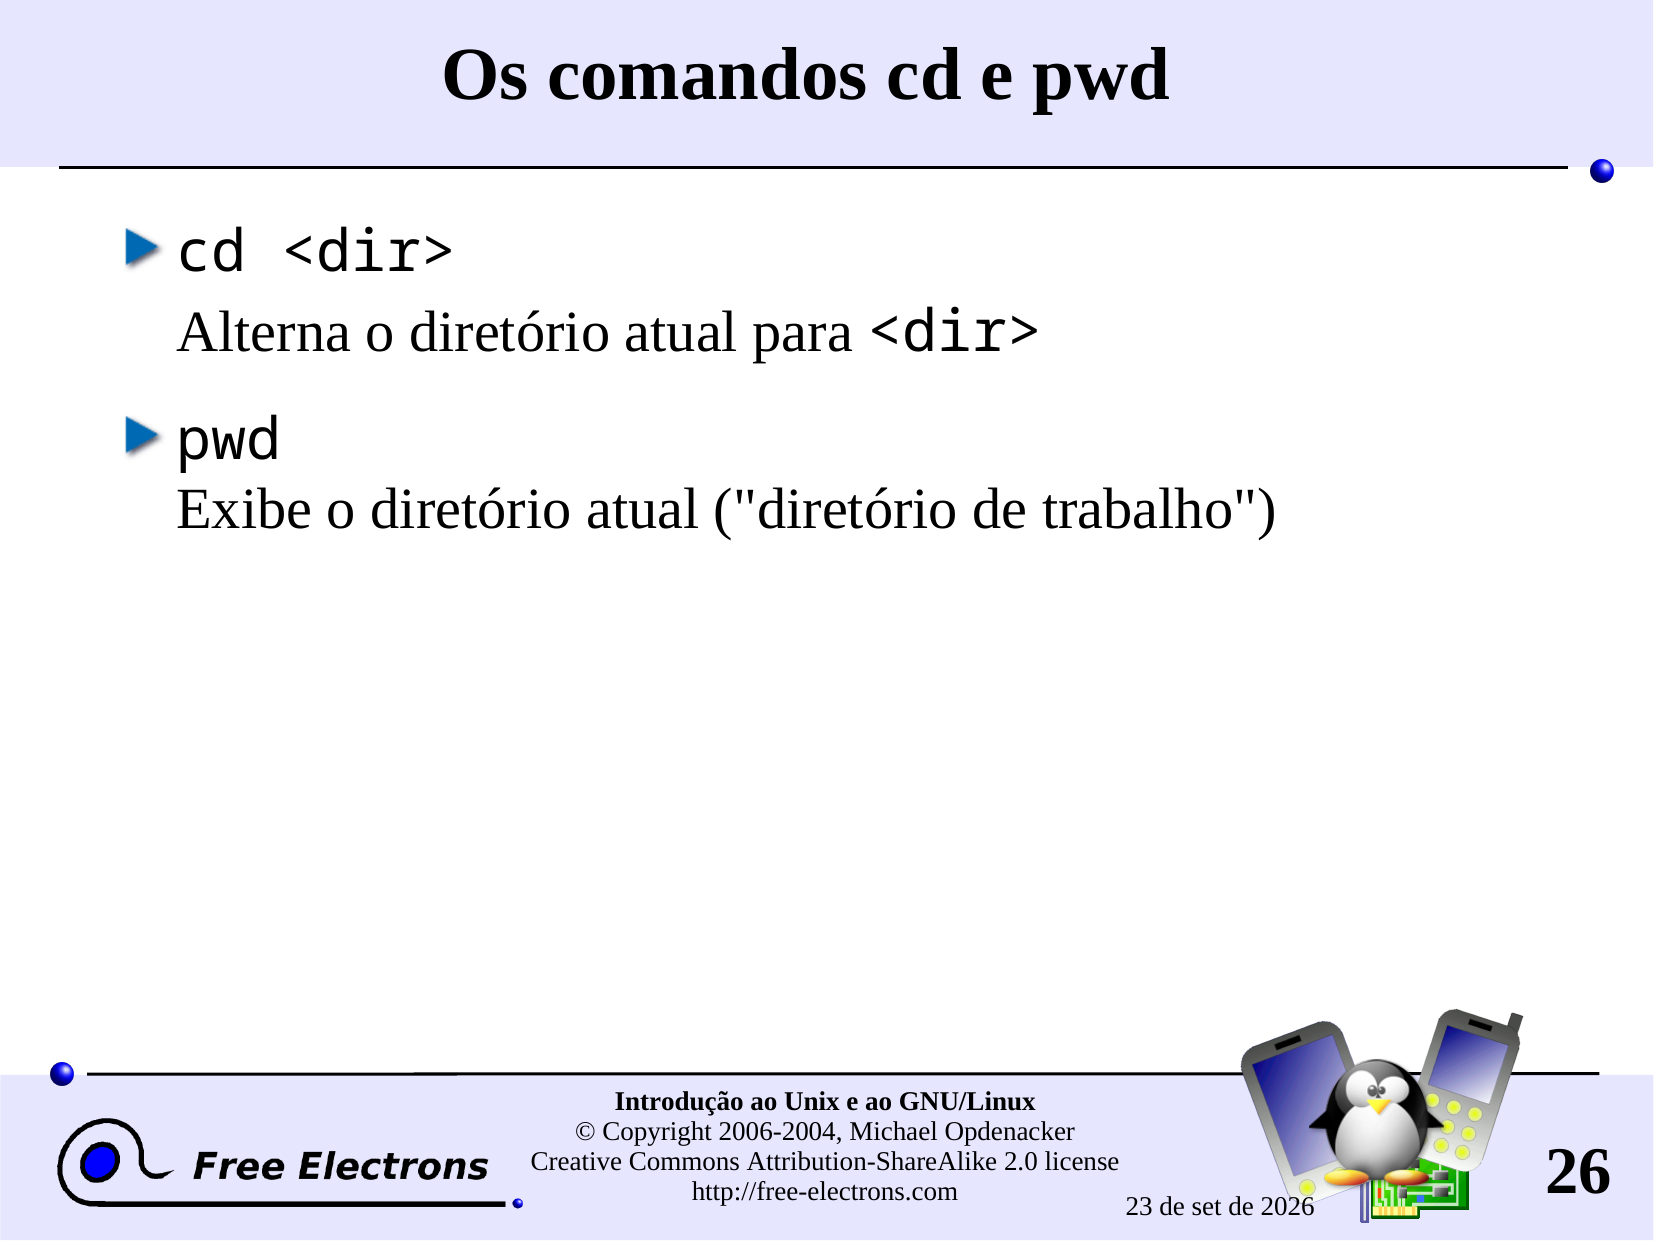

# Os comandos cd e pwd
cd <dir>
Alterna o diretório atual para <dir>
pwd
Exibe o diretório atual ("diretório de trabalho")